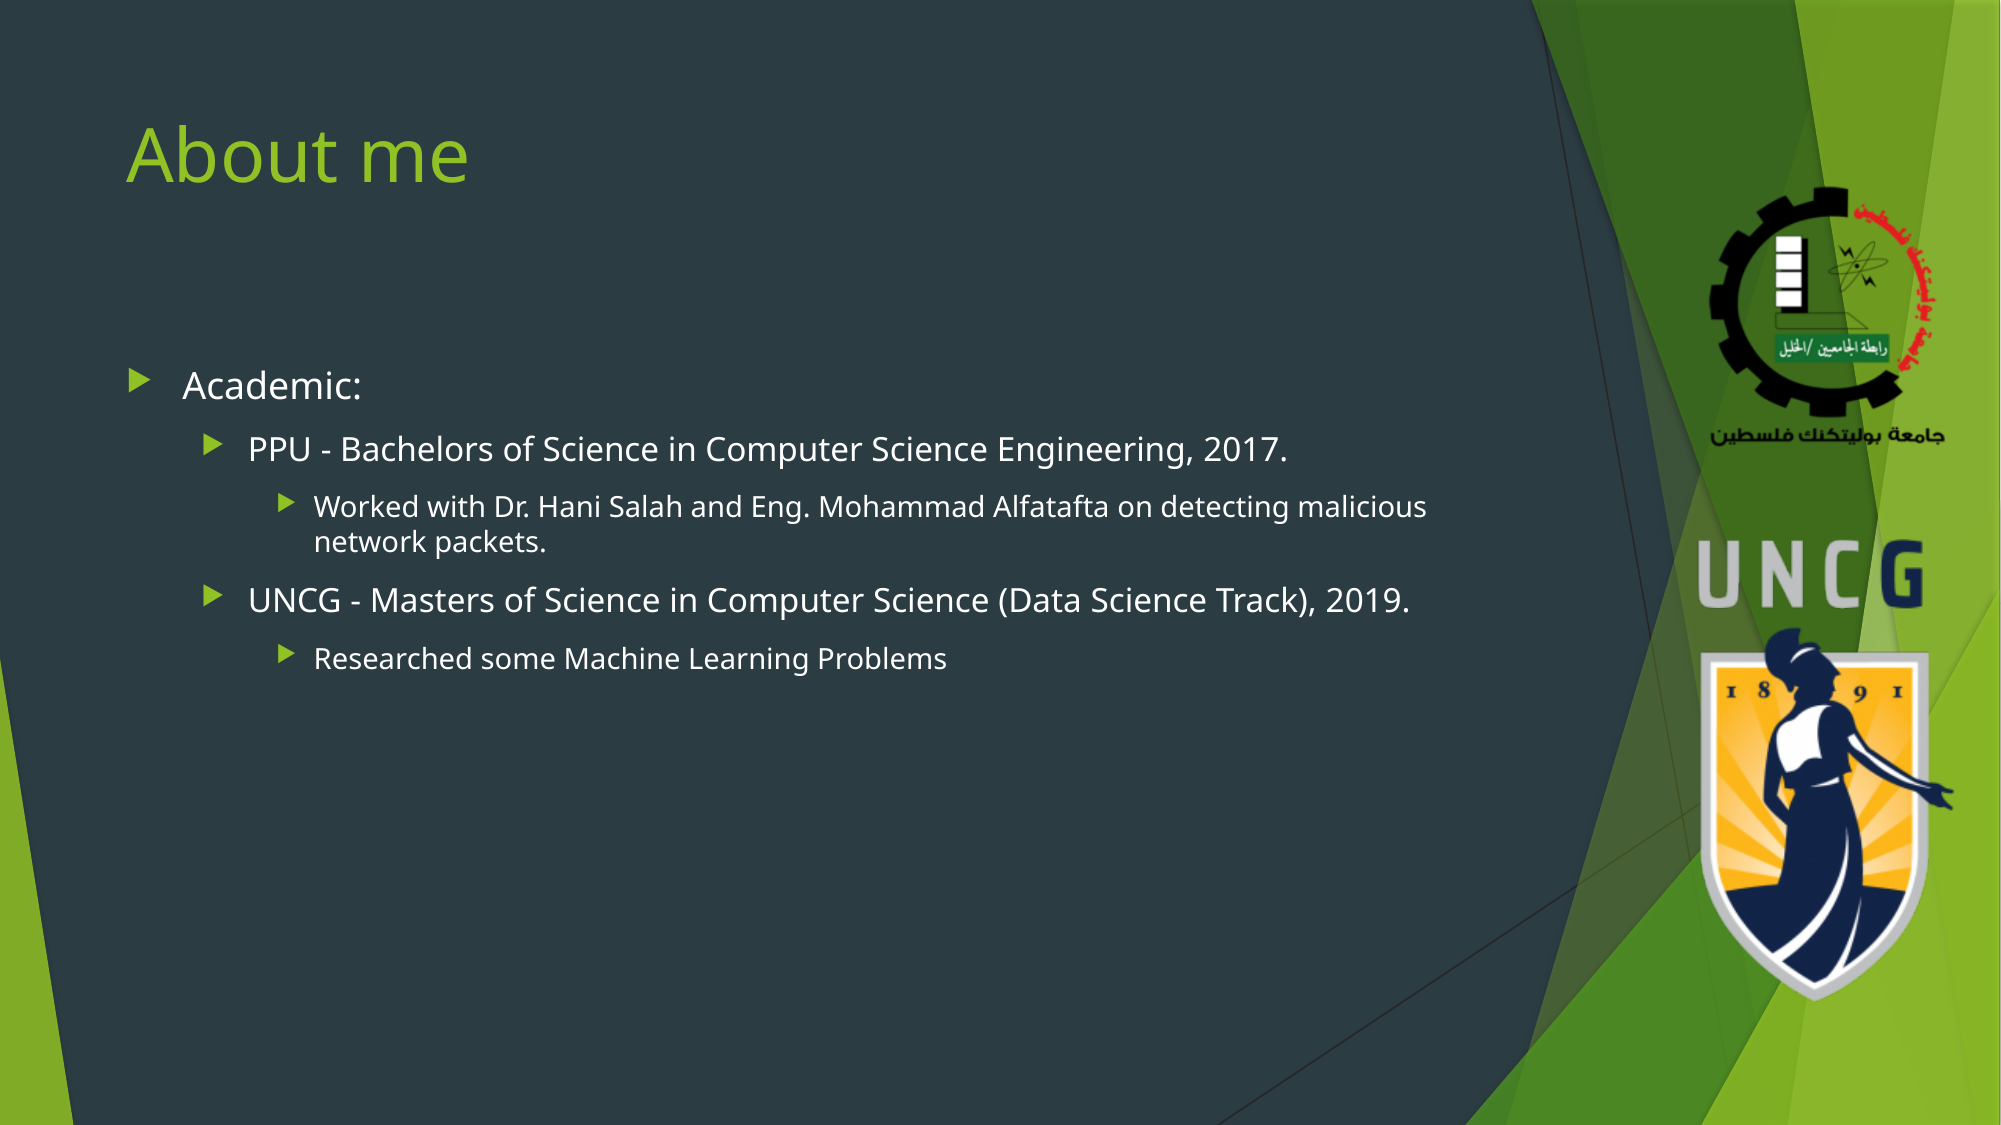

# About me
Academic:
PPU - Bachelors of Science in Computer Science Engineering, 2017.
Worked with Dr. Hani Salah and Eng. Mohammad Alfatafta on detecting malicious network packets.
UNCG - Masters of Science in Computer Science (Data Science Track), 2019.
Researched some Machine Learning Problems